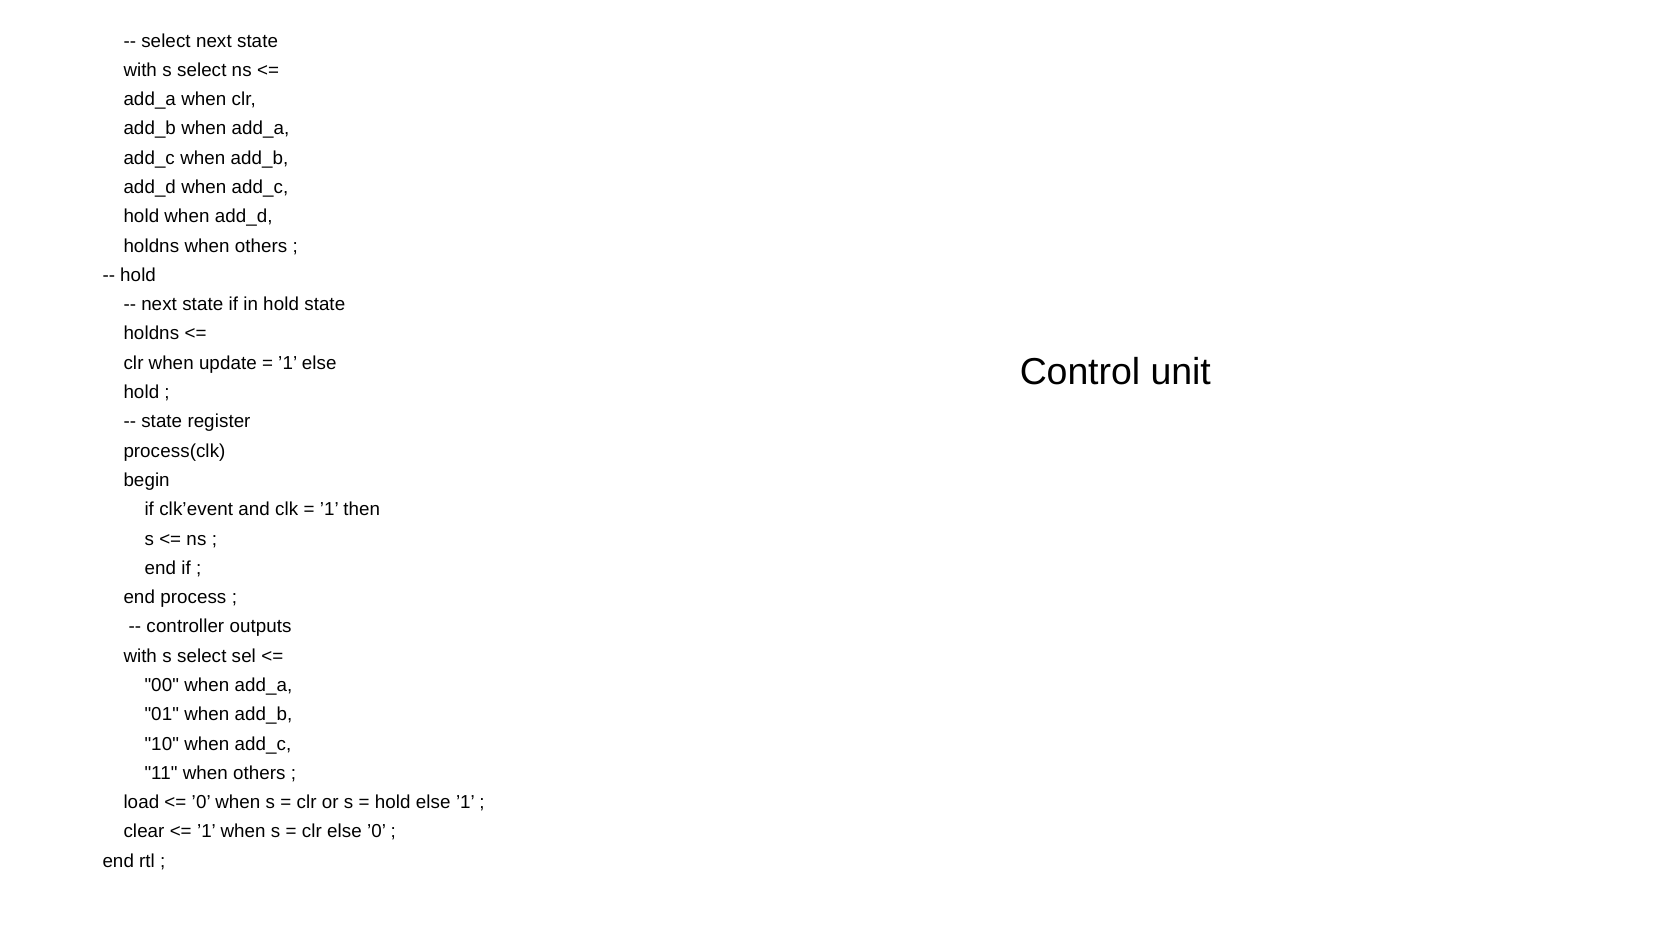

# -- select next state
 with s select ns <=
 add_a when clr,
 add_b when add_a,
 add_c when add_b,
 add_d when add_c,
 hold when add_d,
 holdns when others ;
-- hold
 -- next state if in hold state
 holdns <=
 clr when update = ’1’ else
 hold ;
 -- state register
 process(clk)
 begin
 if clk’event and clk = ’1’ then
 s <= ns ;
 end if ;
 end process ;
 -- controller outputs
 with s select sel <=
 "00" when add_a,
 "01" when add_b,
 "10" when add_c,
 "11" when others ;
 load <= ’0’ when s = clr or s = hold else ’1’ ;
 clear <= ’1’ when s = clr else ’0’ ;
end rtl ;
Control unit